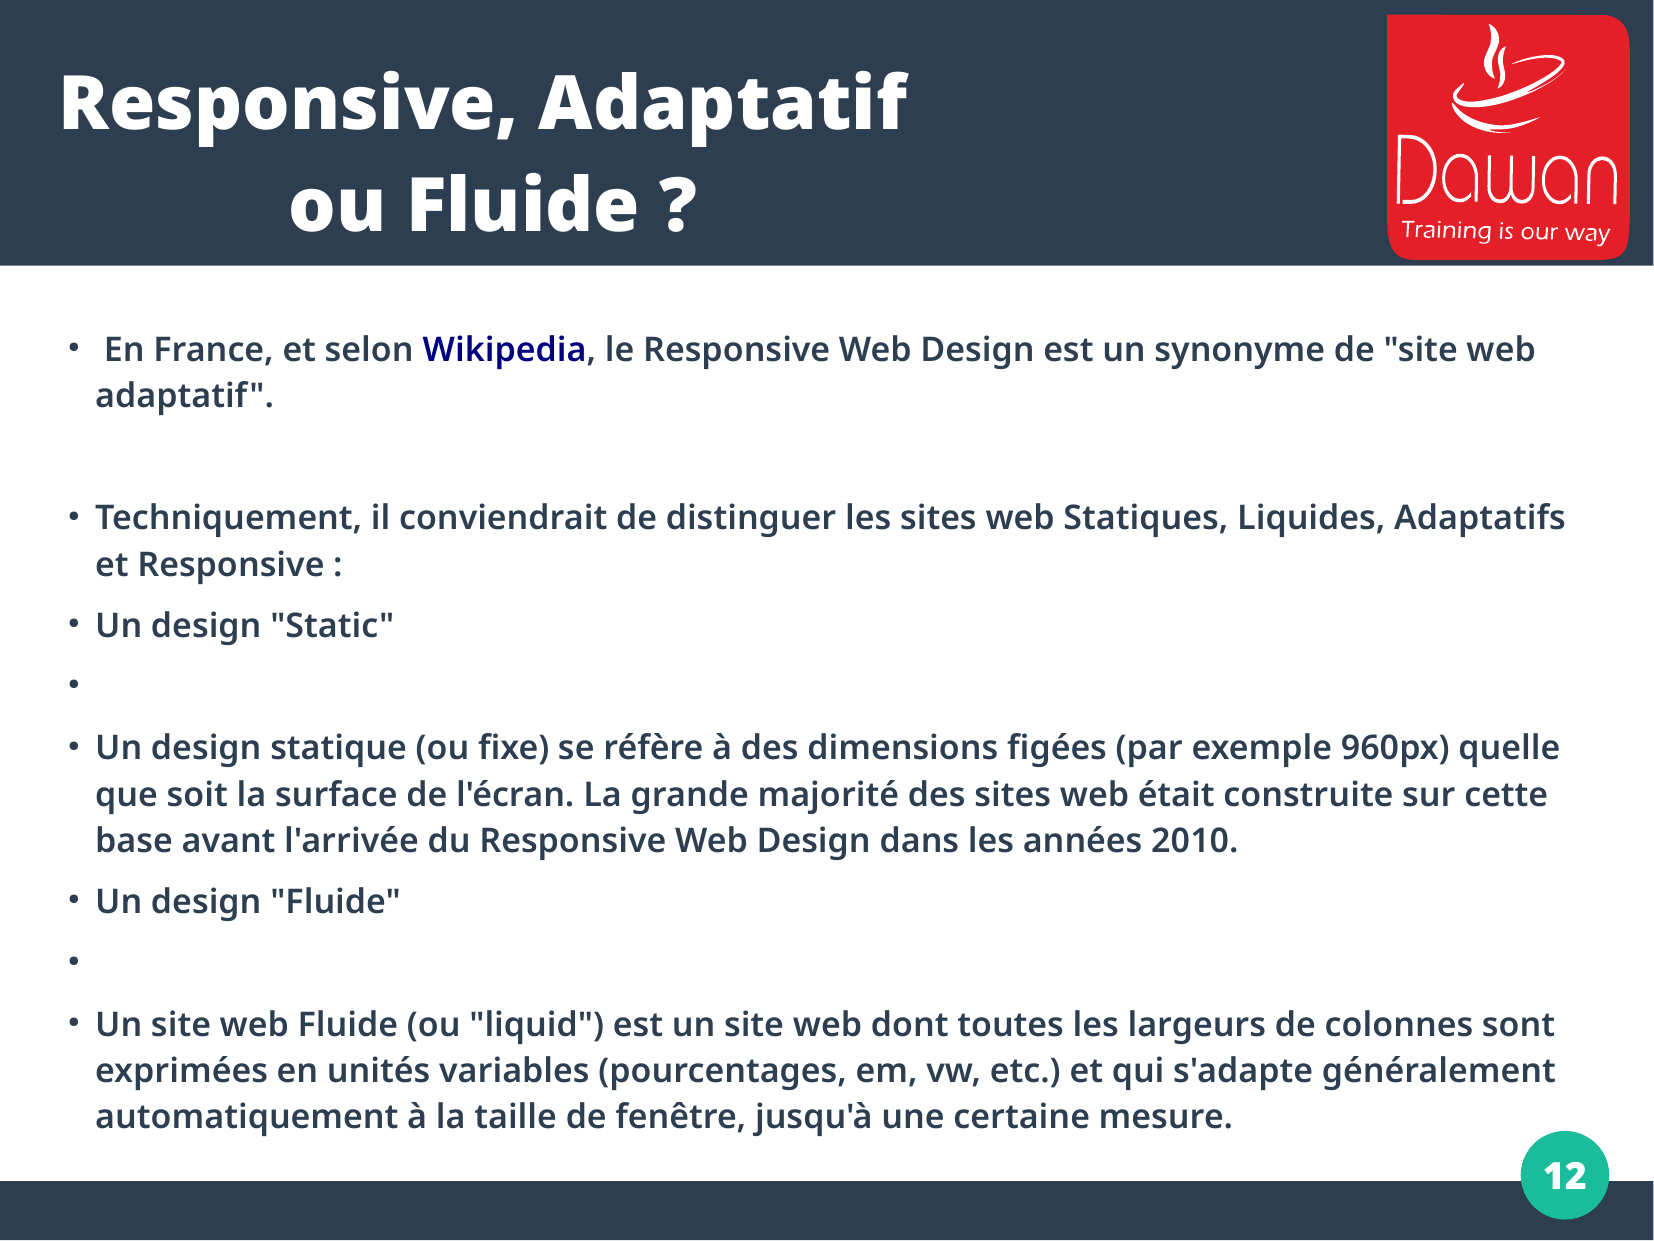

# Responsive, Adaptatif ou Fluide ?
 En France, et selon Wikipedia, le Responsive Web Design est un synonyme de "site web adaptatif".
Techniquement, il conviendrait de distinguer les sites web Statiques, Liquides, Adaptatifs et Responsive :
Un design "Static"
Un design statique (ou fixe) se réfère à des dimensions figées (par exemple 960px) quelle que soit la surface de l'écran. La grande majorité des sites web était construite sur cette base avant l'arrivée du Responsive Web Design dans les années 2010.
Un design "Fluide"
Un site web Fluide (ou "liquid") est un site web dont toutes les largeurs de colonnes sont exprimées en unités variables (pourcentages, em, vw, etc.) et qui s'adapte généralement automatiquement à la taille de fenêtre, jusqu'à une certaine mesure.
12